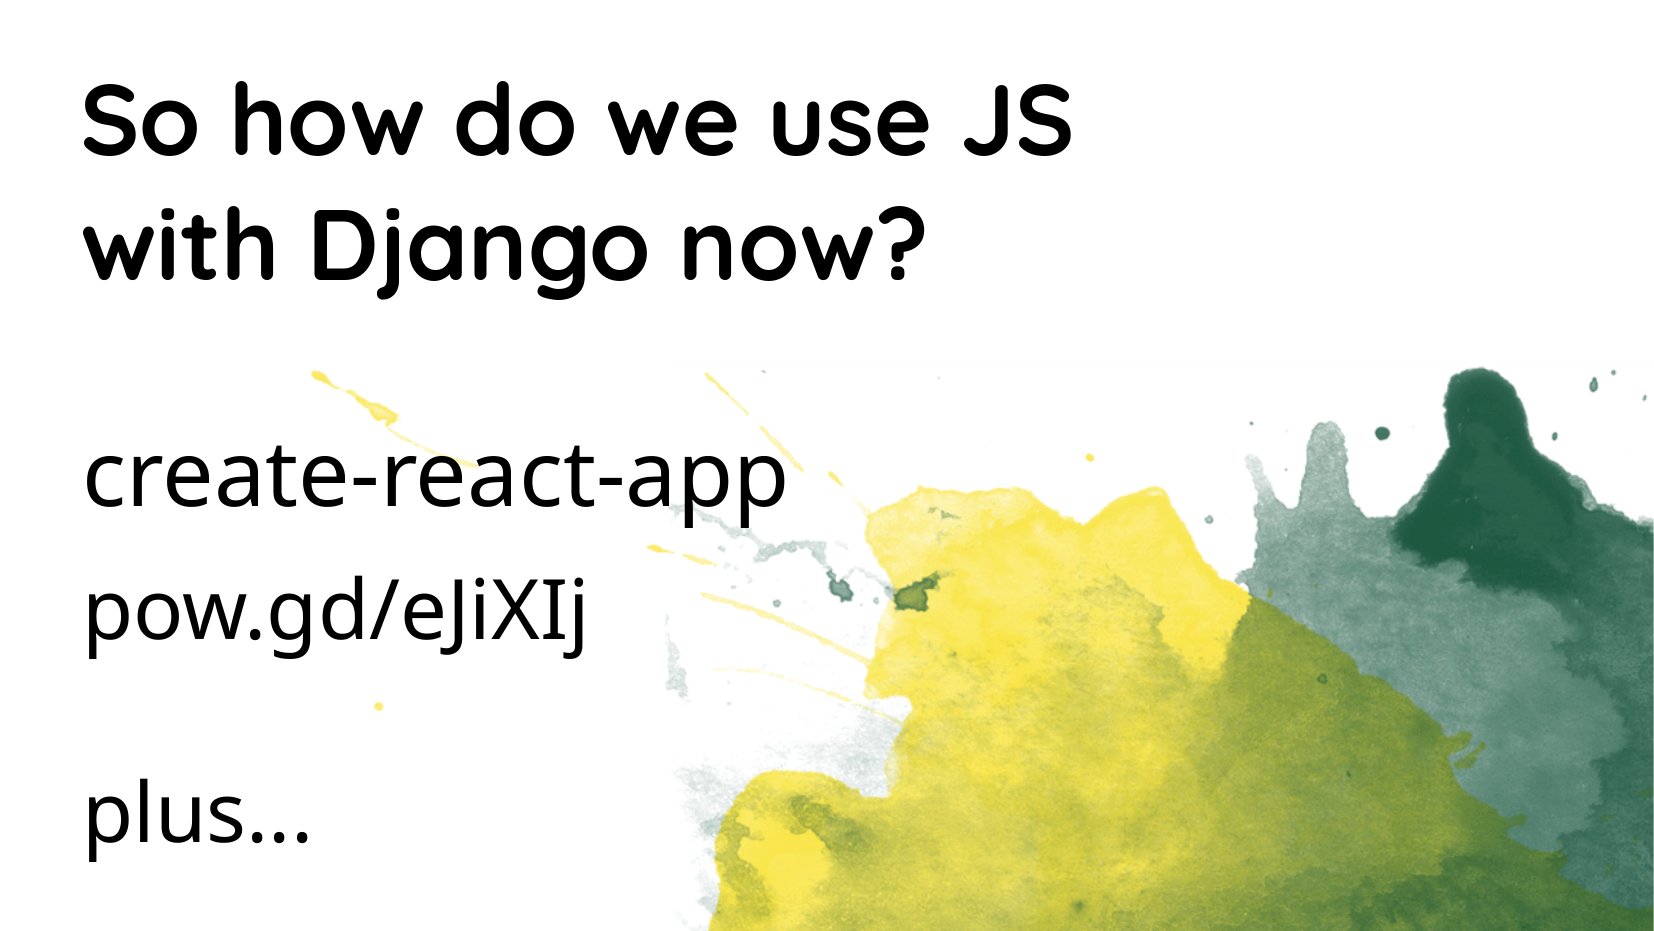

So how do we use JS
with Django now?
# create-react-app pow.gd/eJiXIj
plus...